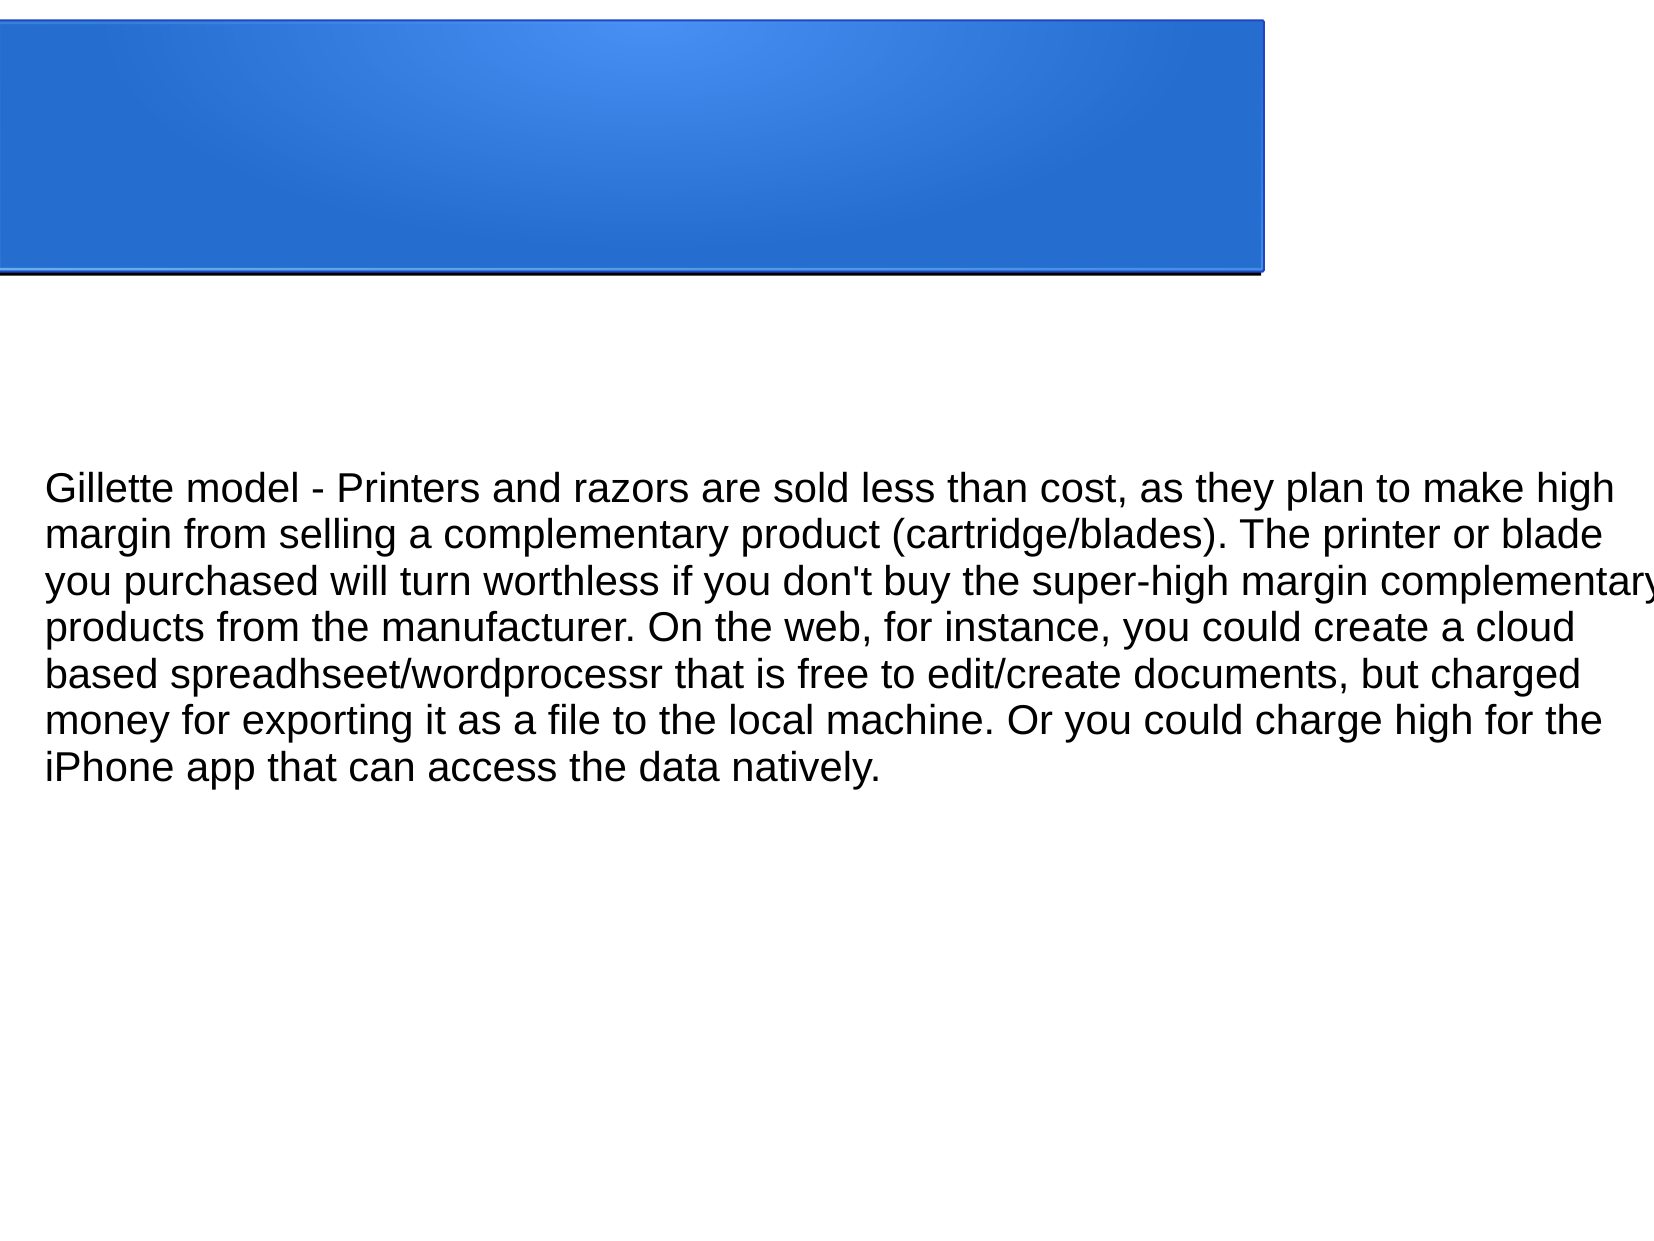

Gillette model - Printers and razors are sold less than cost, as they plan to make high margin from selling a complementary product (cartridge/blades). The printer or blade you purchased will turn worthless if you don't buy the super-high margin complementary products from the manufacturer. On the web, for instance, you could create a cloud based spreadhseet/wordprocessr that is free to edit/create documents, but charged money for exporting it as a file to the local machine. Or you could charge high for the iPhone app that can access the data natively.